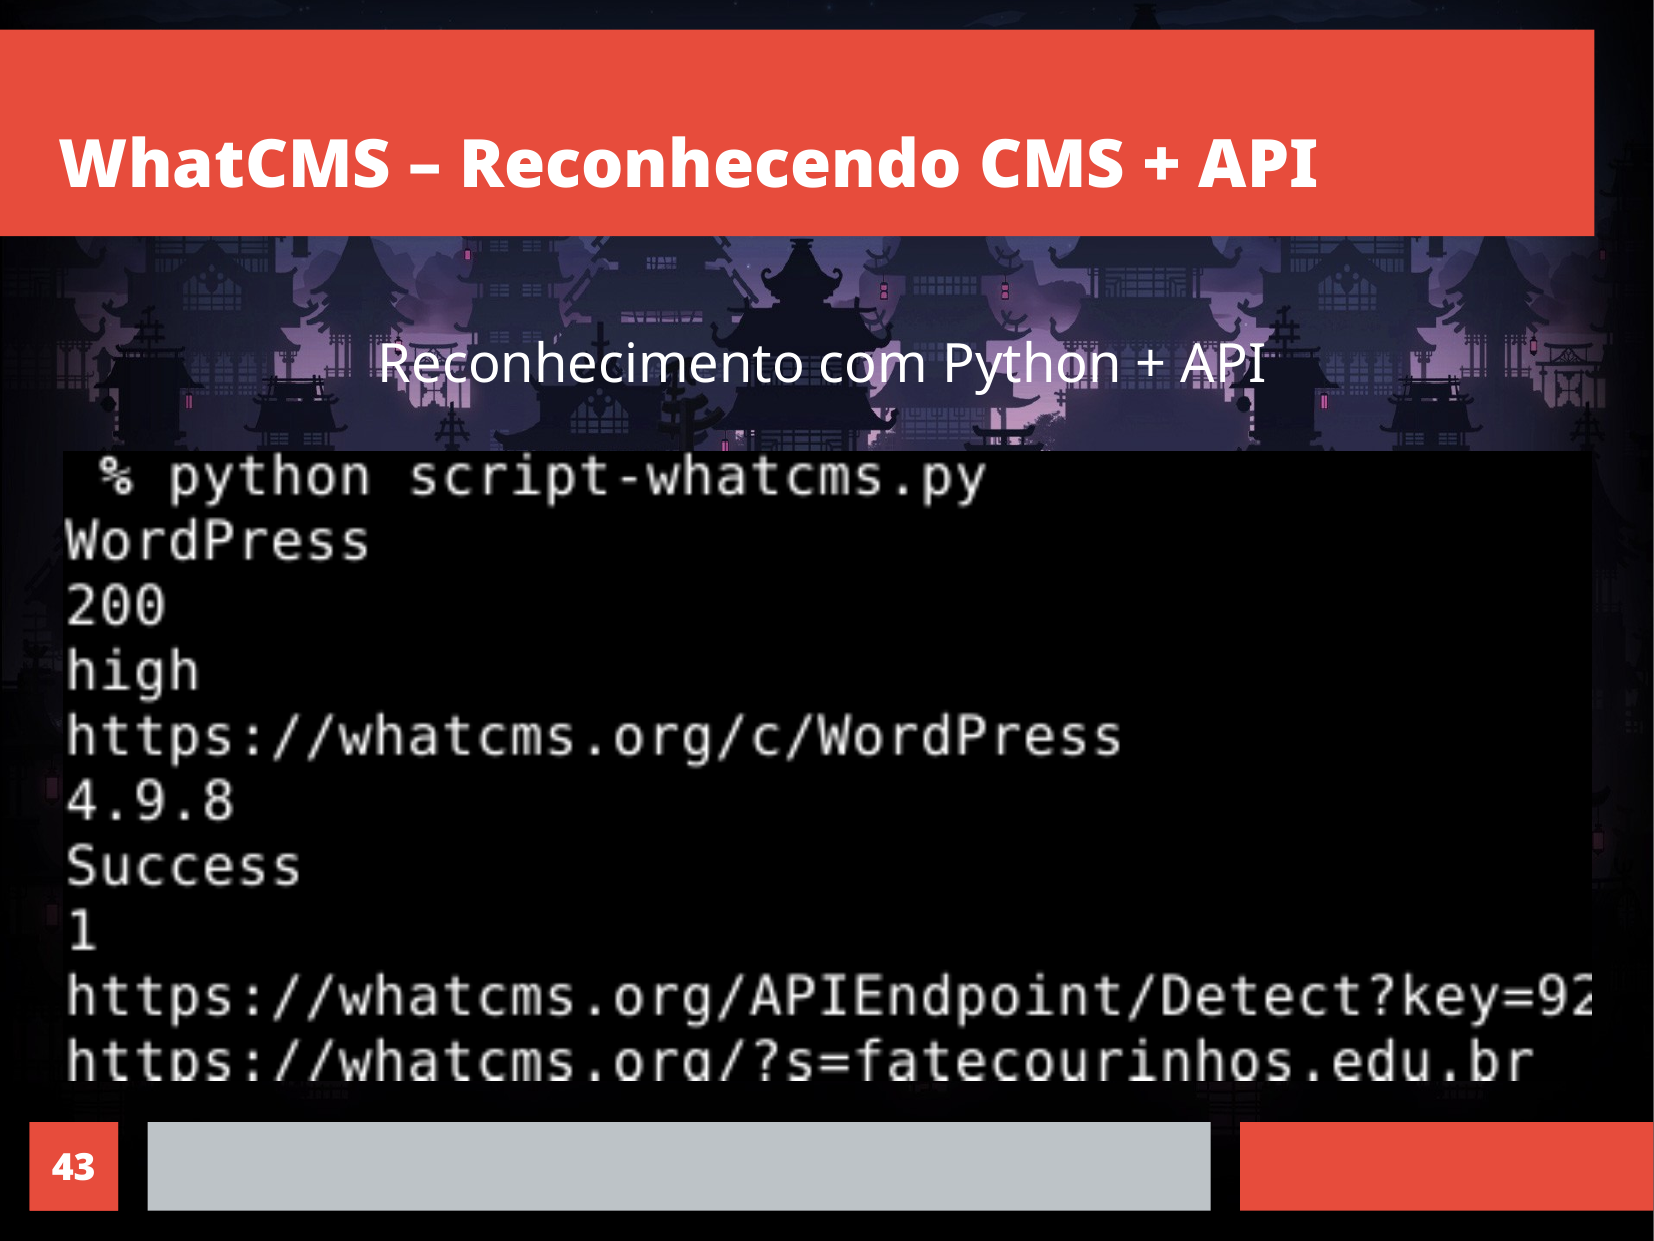

# WhatCMS – Reconhecendo CMS + API
Reconhecimento com Python + API
43